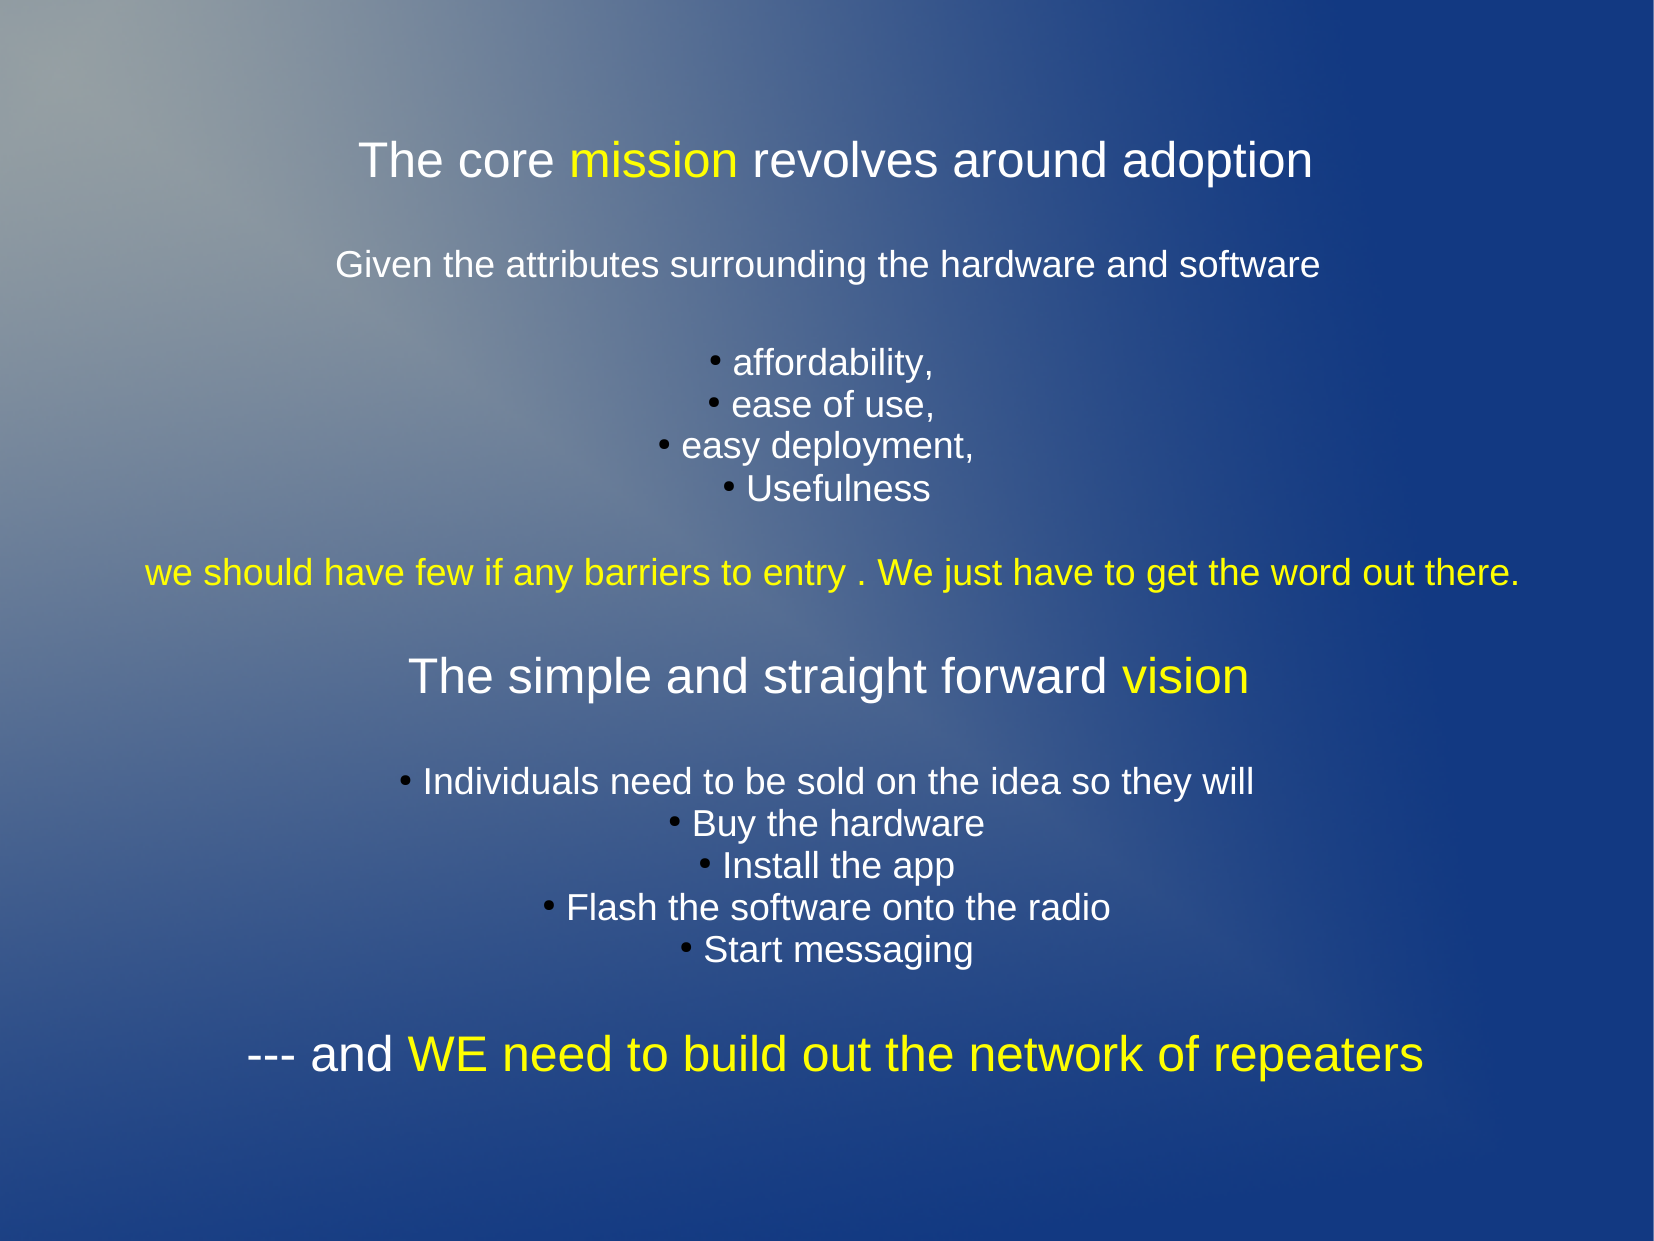

# The core mission revolves around adoption
Given the attributes surrounding the hardware and software
 affordability,
 ease of use,
 easy deployment,
 Usefulness
we should have few if any barriers to entry . We just have to get the word out there.
The simple and straight forward vision
 Individuals need to be sold on the idea so they will
 Buy the hardware
 Install the app
 Flash the software onto the radio
 Start messaging
--- and WE need to build out the network of repeaters